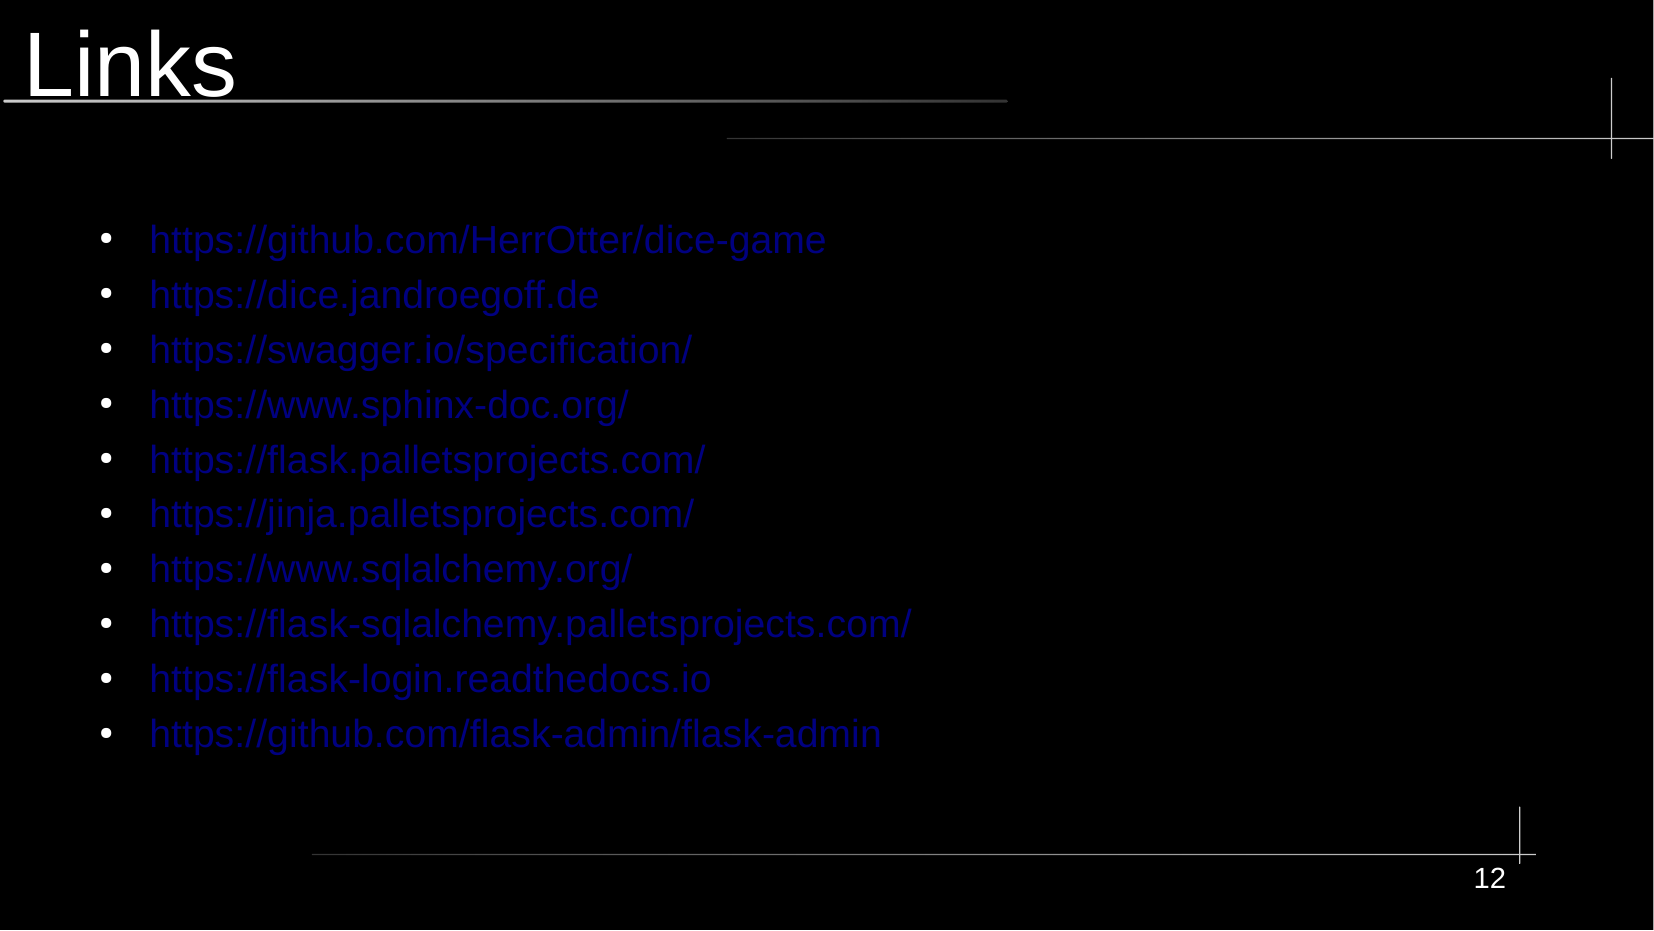

# Links
https://github.com/HerrOtter/dice-game
https://dice.jandroegoff.de
https://swagger.io/specification/
https://www.sphinx-doc.org/
https://flask.palletsprojects.com/
https://jinja.palletsprojects.com/
https://www.sqlalchemy.org/
https://flask-sqlalchemy.palletsprojects.com/
https://flask-login.readthedocs.io
https://github.com/flask-admin/flask-admin
12